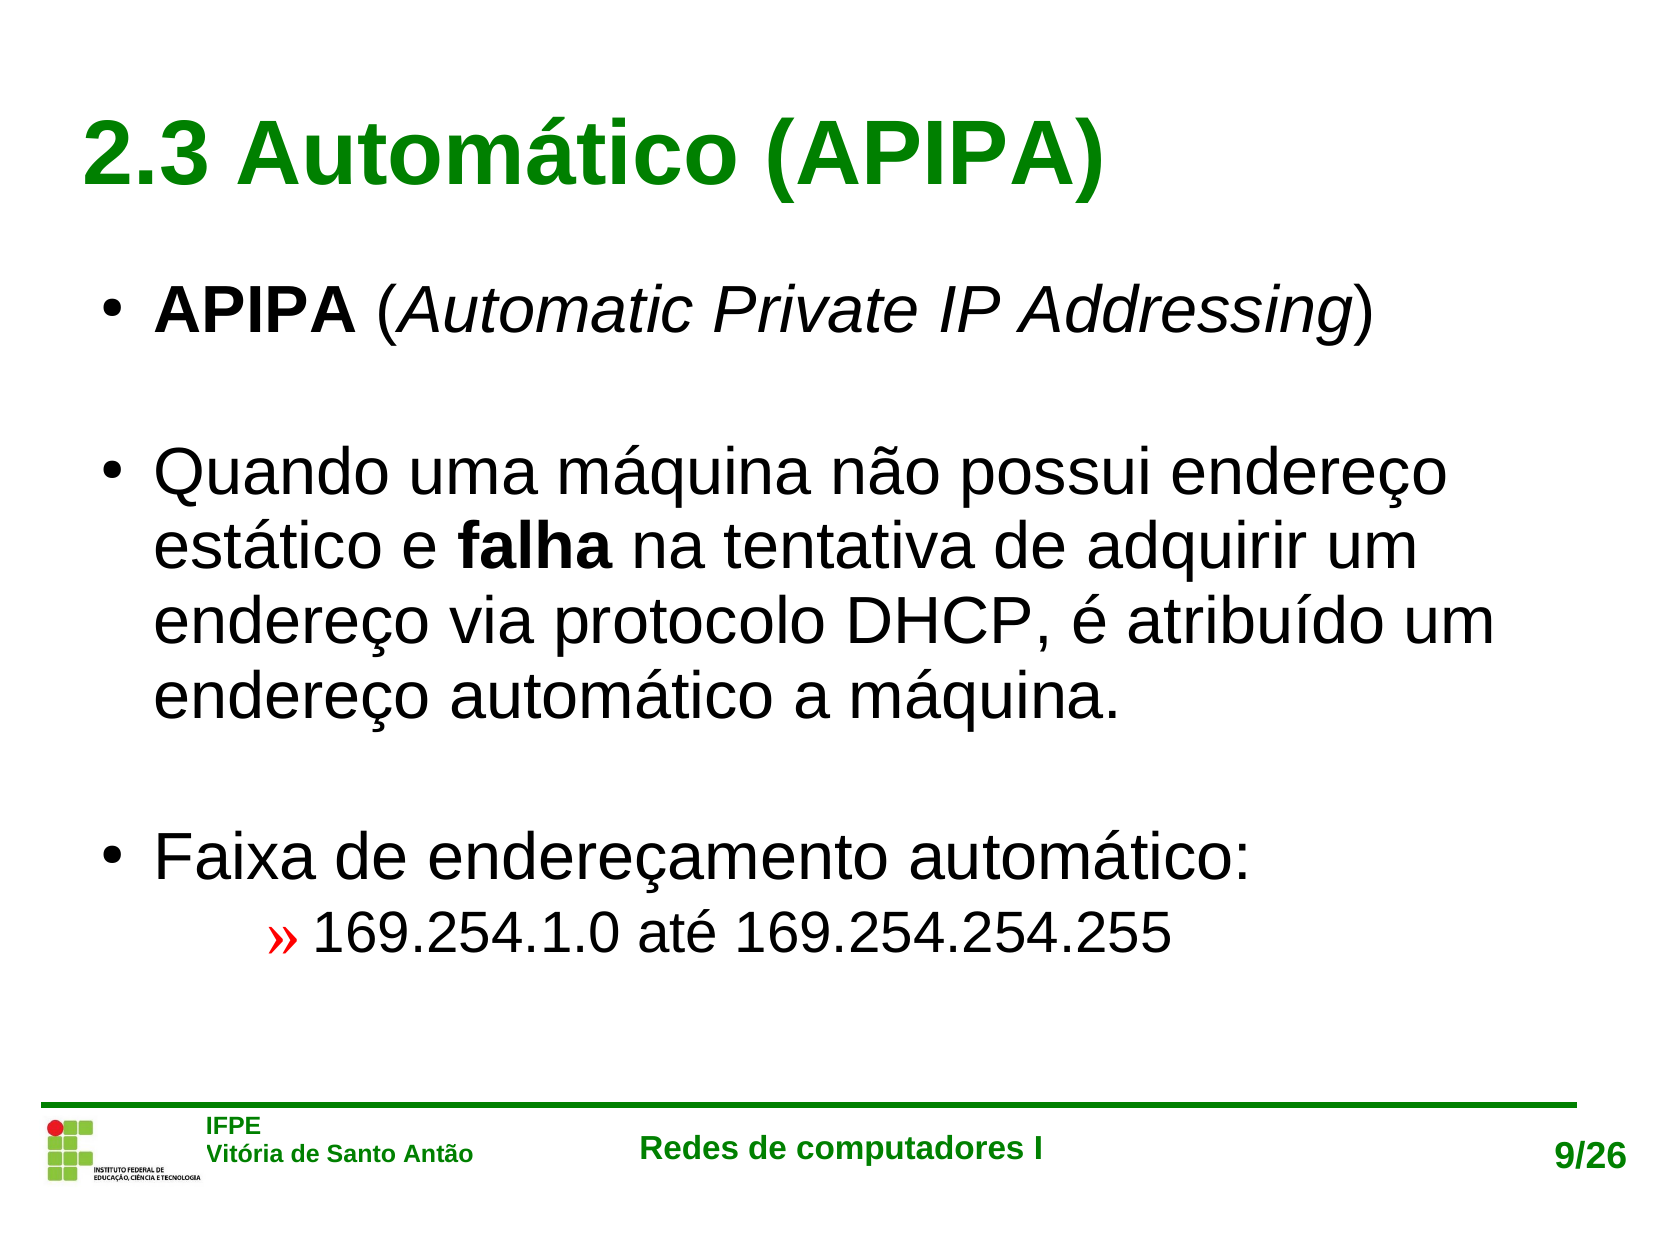

# 2.3 Automático (APIPA)
APIPA (Automatic Private IP Addressing)
Quando uma máquina não possui endereço estático e falha na tentativa de adquirir um endereço via protocolo DHCP, é atribuído um endereço automático a máquina.
Faixa de endereçamento automático:
169.254.1.0 até 169.254.254.255